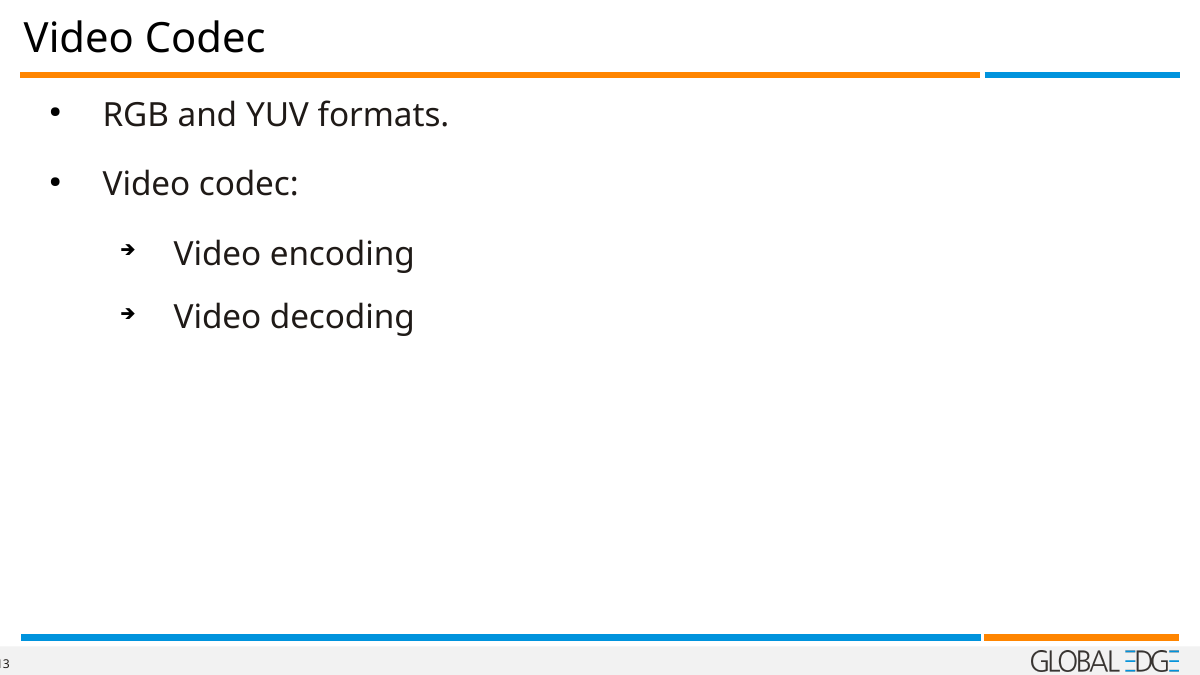

# Video Codec
RGB and YUV formats.
Video codec:
Video encoding
Video decoding